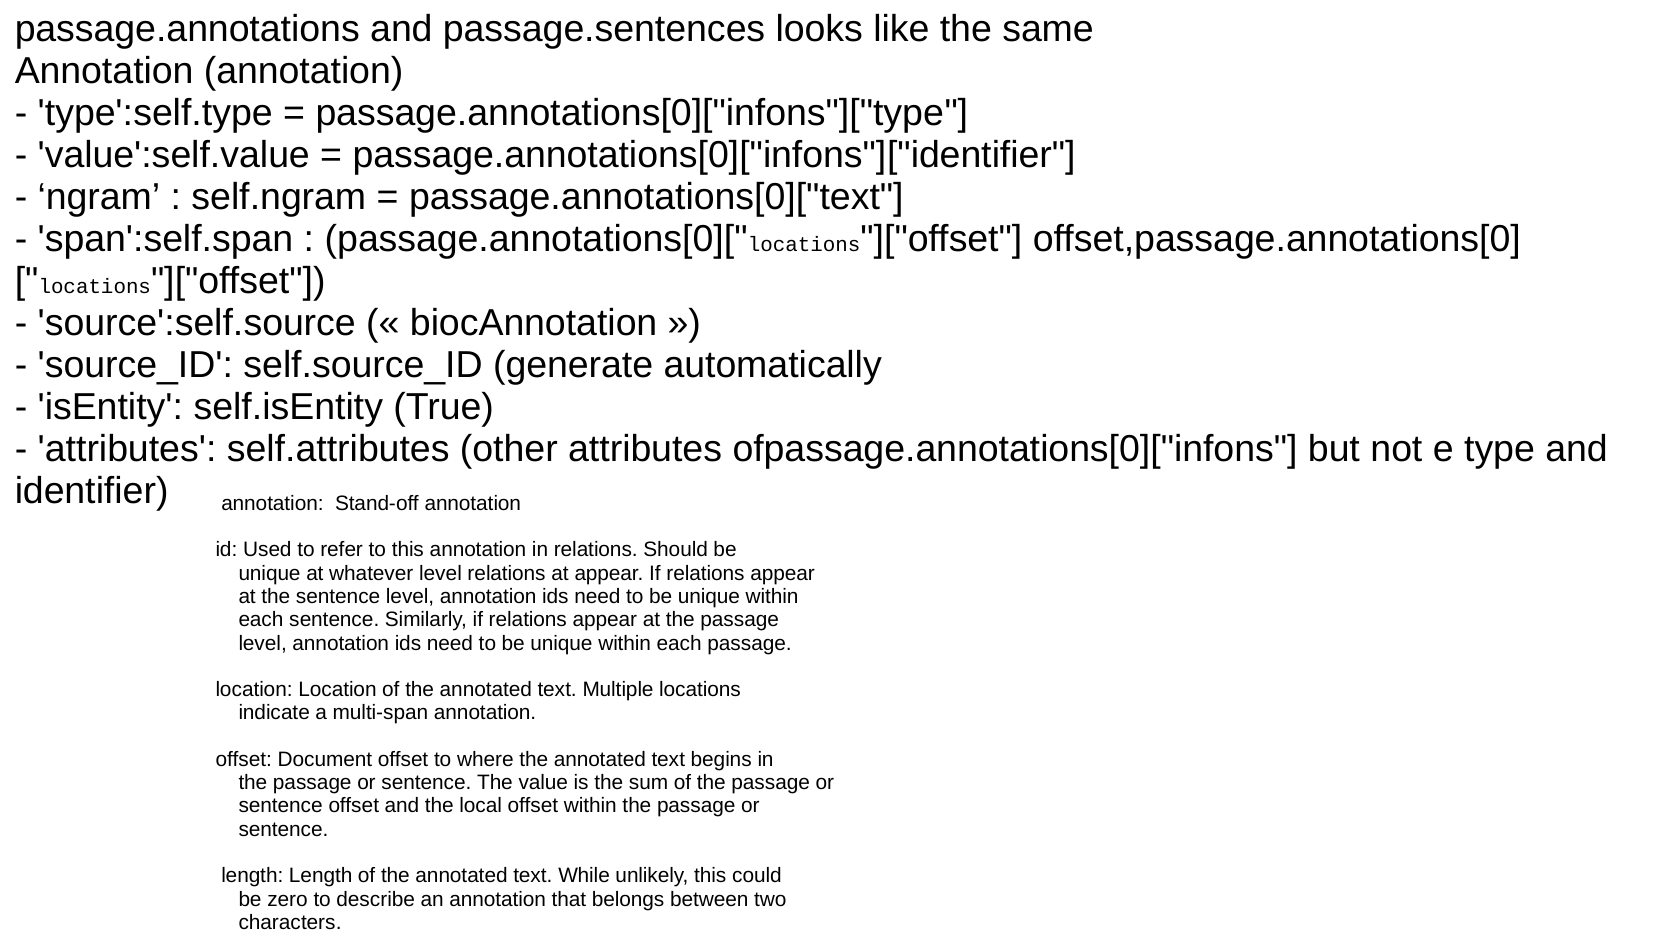

passage.annotations and passage.sentences looks like the same
Annotation (annotation)
- 'type':self.type = passage.annotations[0]["infons"]["type"]
- 'value':self.value = passage.annotations[0]["infons"]["identifier"]
- ‘ngram’ : self.ngram = passage.annotations[0]["text"]
- 'span':self.span : (passage.annotations[0]["locations"]["offset"] offset,passage.annotations[0]["locations"]["offset"])
- 'source':self.source (« biocAnnotation »)
- 'source_ID': self.source_ID (generate automatically
- 'isEntity': self.isEntity (True)
- 'attributes': self.attributes (other attributes ofpassage.annotations[0]["infons"] but not e type and identifier)
 annotation: Stand-off annotation
id: Used to refer to this annotation in relations. Should be
 unique at whatever level relations at appear. If relations appear
 at the sentence level, annotation ids need to be unique within
 each sentence. Similarly, if relations appear at the passage
 level, annotation ids need to be unique within each passage.
location: Location of the annotated text. Multiple locations
 indicate a multi-span annotation.
offset: Document offset to where the annotated text begins in
 the passage or sentence. The value is the sum of the passage or
 sentence offset and the local offset within the passage or
 sentence.
 length: Length of the annotated text. While unlikely, this could
 be zero to describe an annotation that belongs between two
 characters.